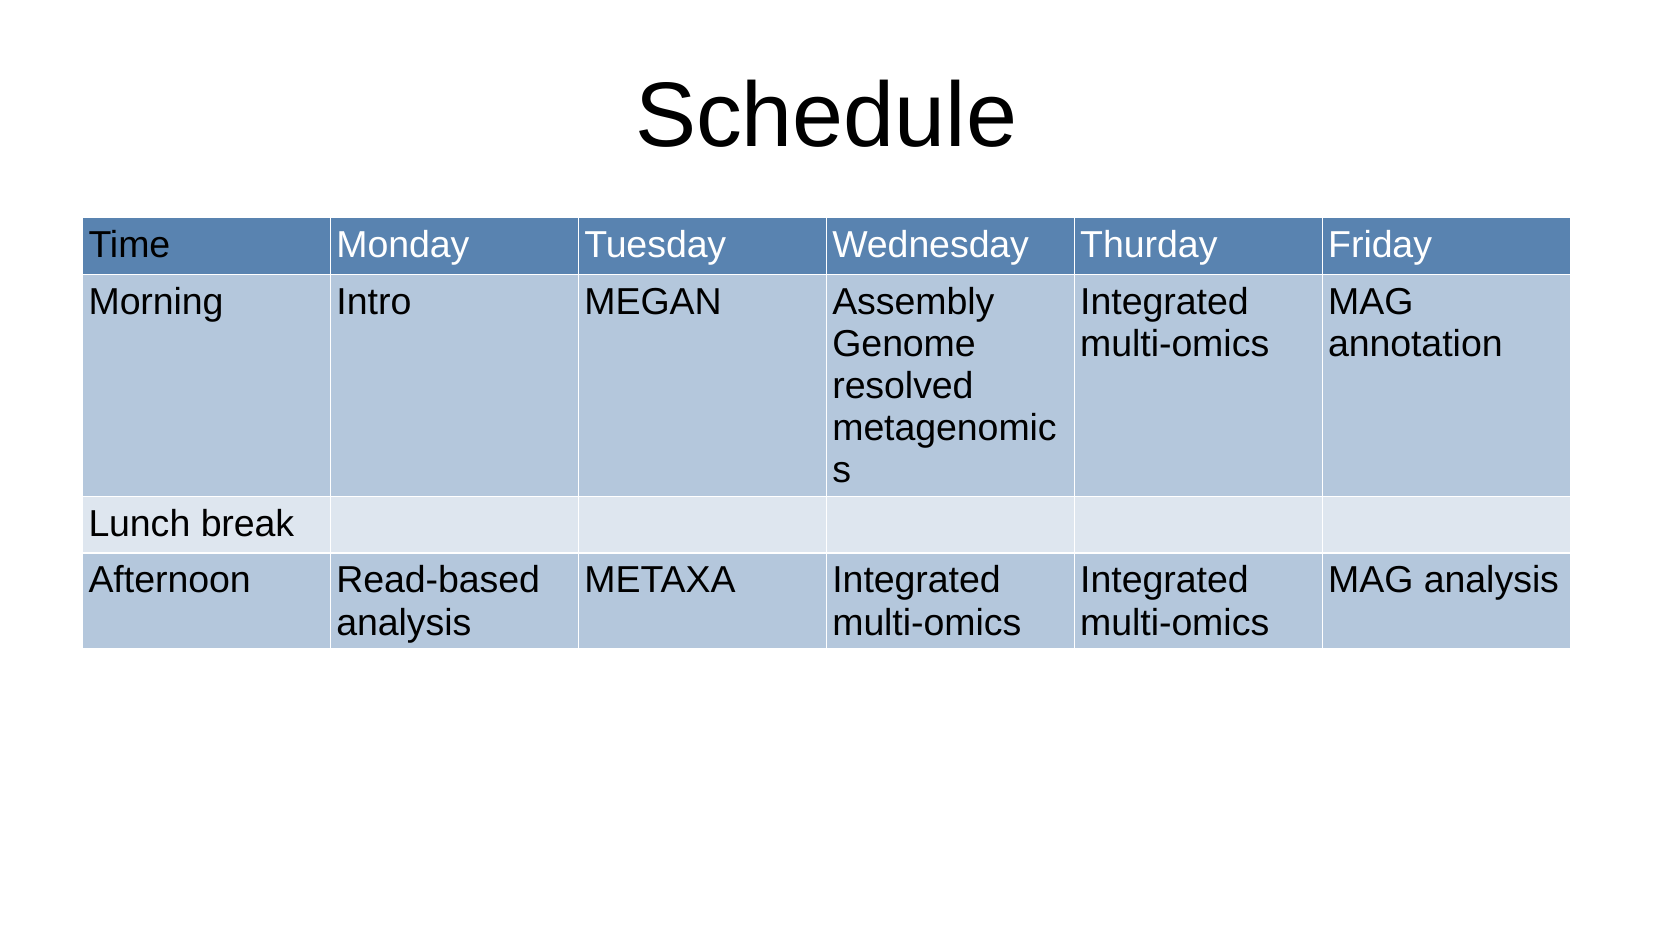

# Schedule
| Time | Monday | Tuesday | Wednesday | Thurday | Friday |
| --- | --- | --- | --- | --- | --- |
| Morning | Intro | MEGAN | Assembly Genome resolved metagenomics | Integrated multi-omics | MAG annotation |
| Lunch break | | | | | |
| Afternoon | Read-based analysis | METAXA | Integrated multi-omics | Integrated multi-omics | MAG analysis |